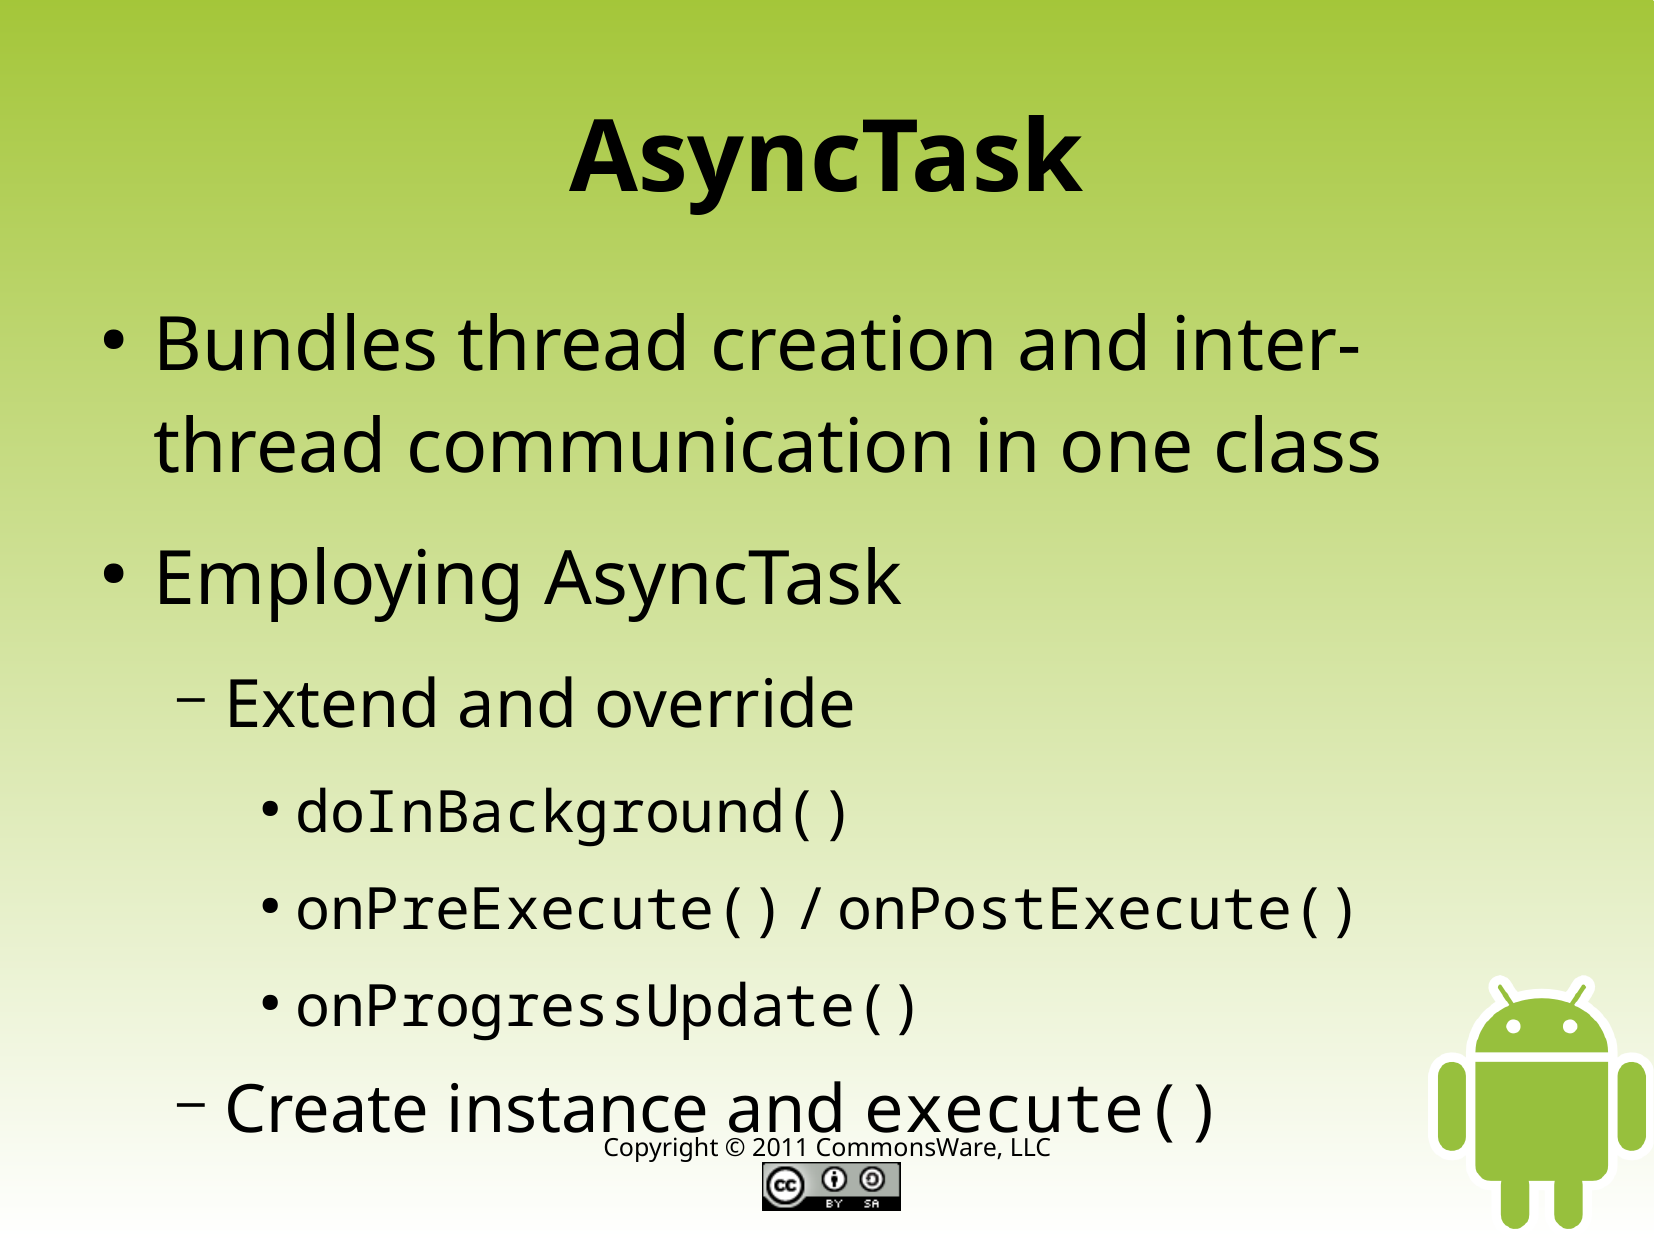

# AsyncTask
Bundles thread creation and inter-thread communication in one class
Employing AsyncTask
Extend and override
doInBackground()
onPreExecute() / onPostExecute()
onProgressUpdate()
Create instance and execute()